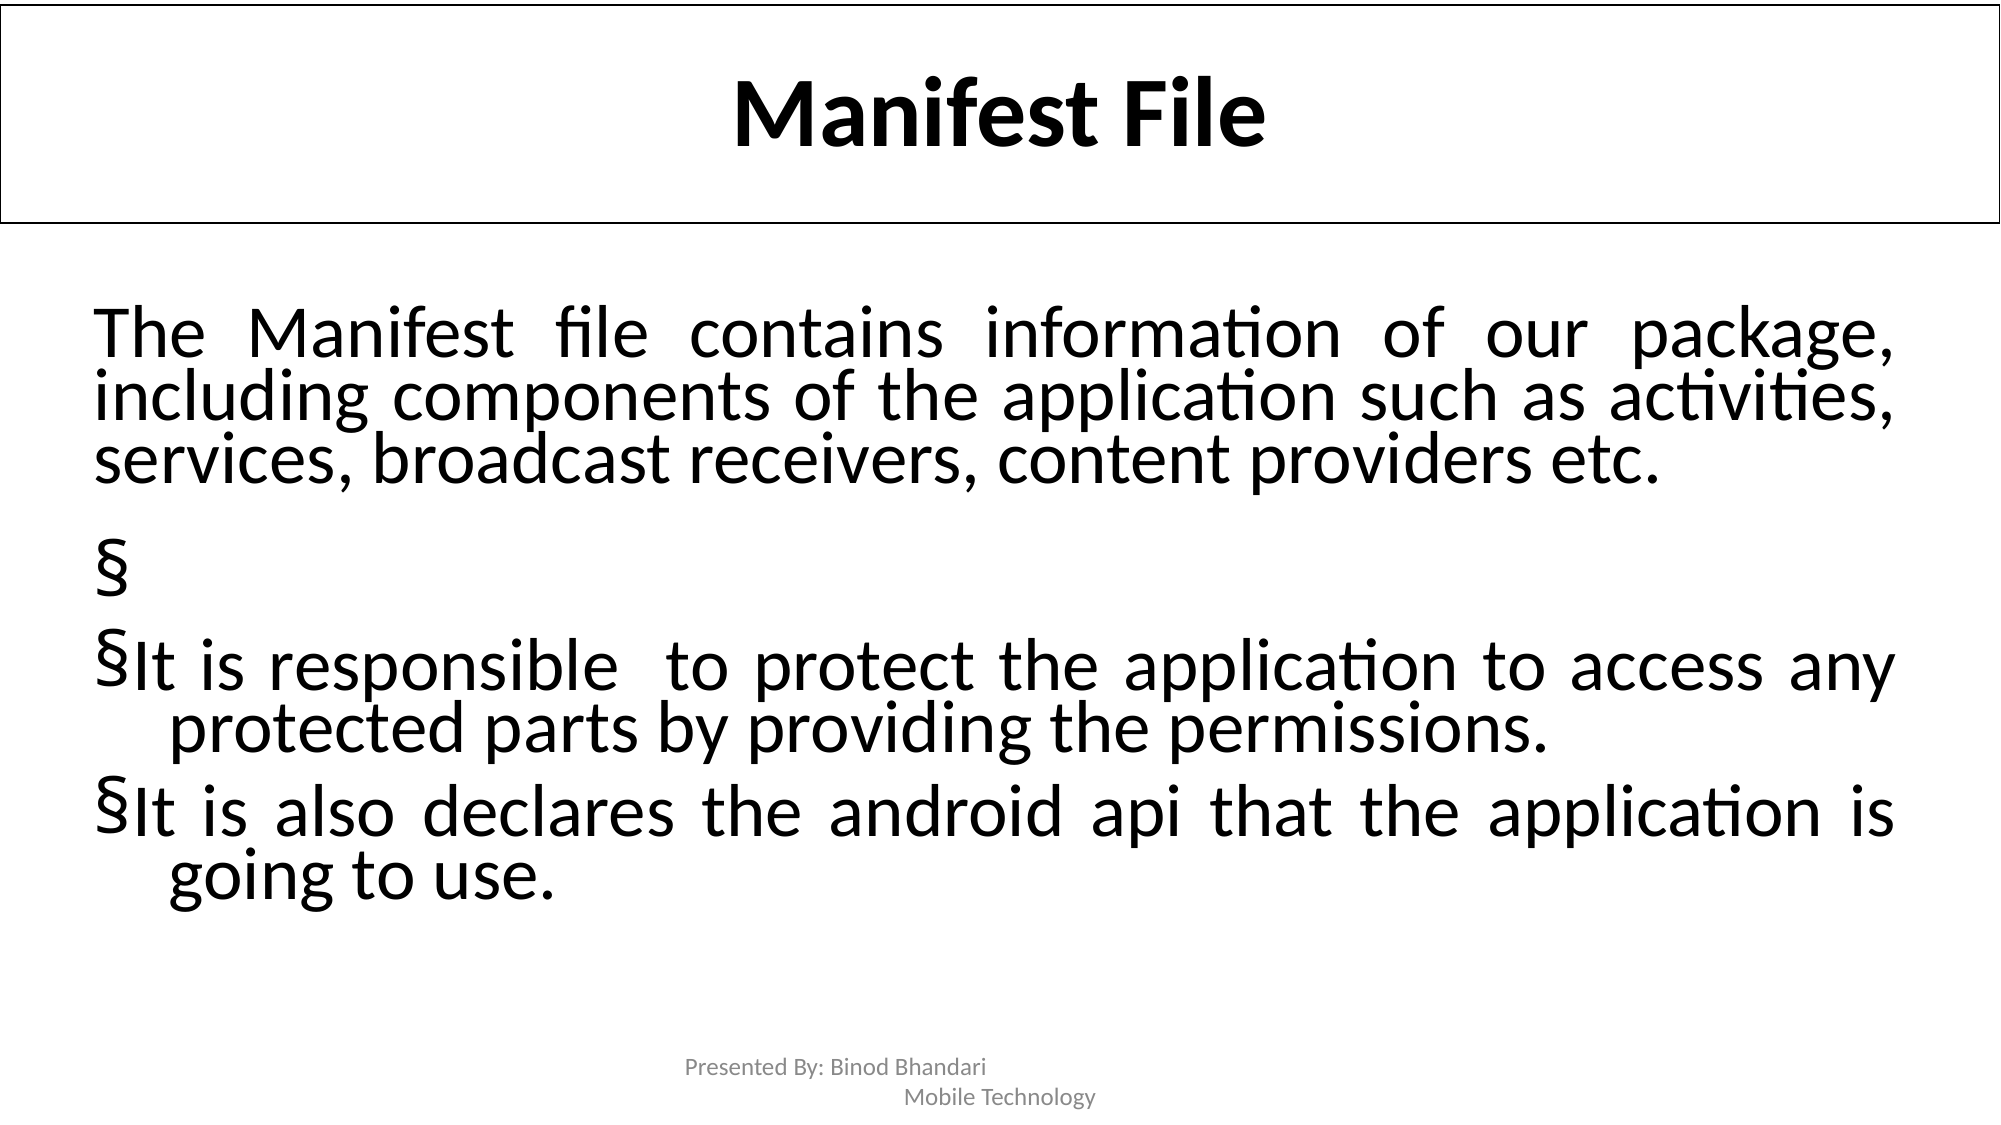

# Manifest File
The Manifest file contains information of our package, including components of the application such as activities, services, broadcast receivers, content providers etc.
It is responsible to protect the application to access any protected parts by providing the permissions.
It is also declares the android api that the application is going to use.
Presented By: Binod Bhandari Mobile Technology